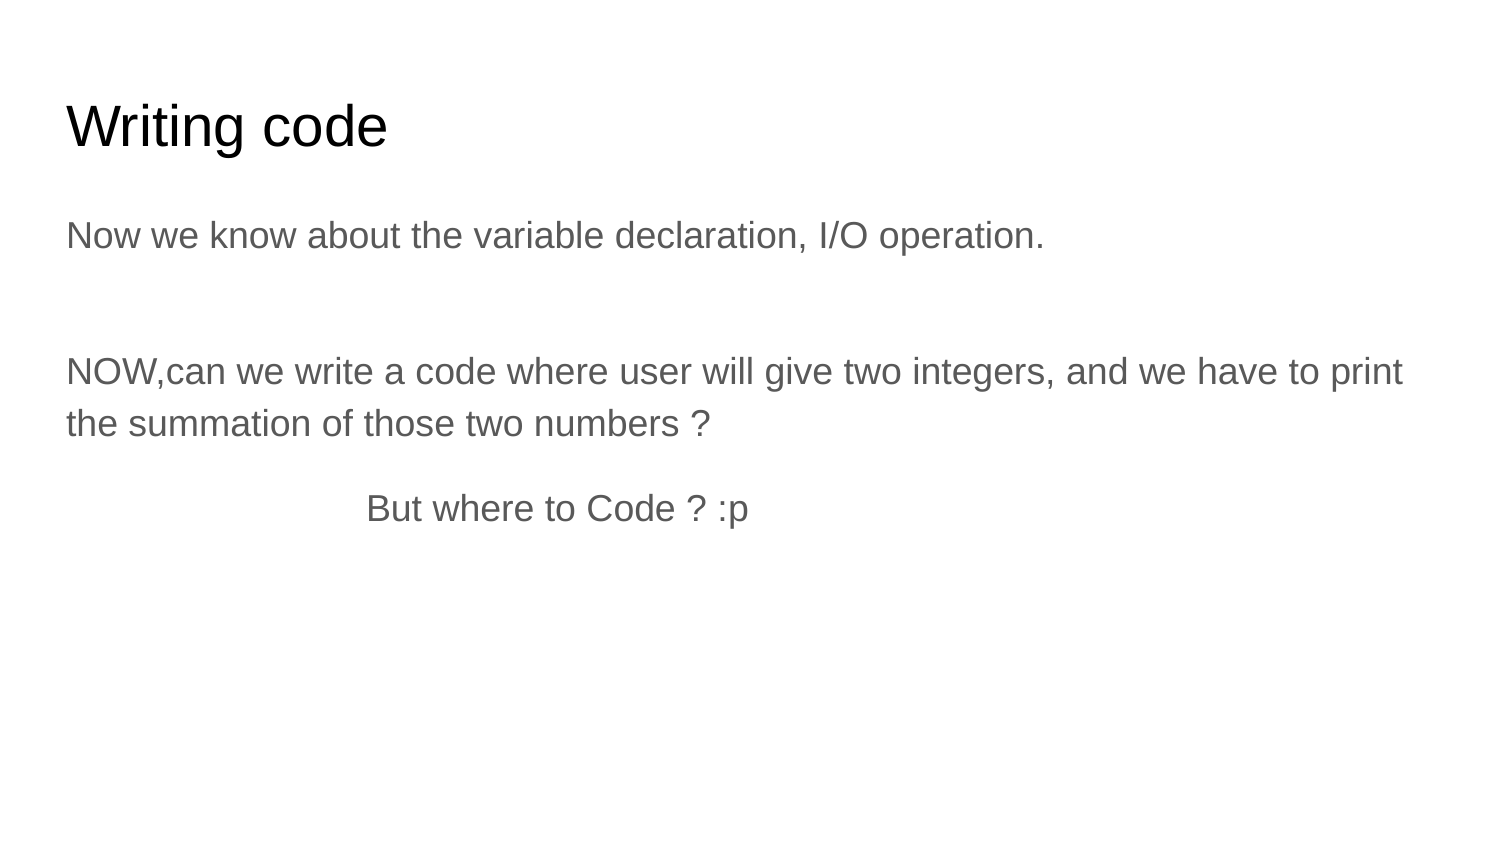

# Writing code
Now we know about the variable declaration, I/O operation.
NOW,can we write a code where user will give two integers, and we have to print the summation of those two numbers ?
But where to Code ? :p